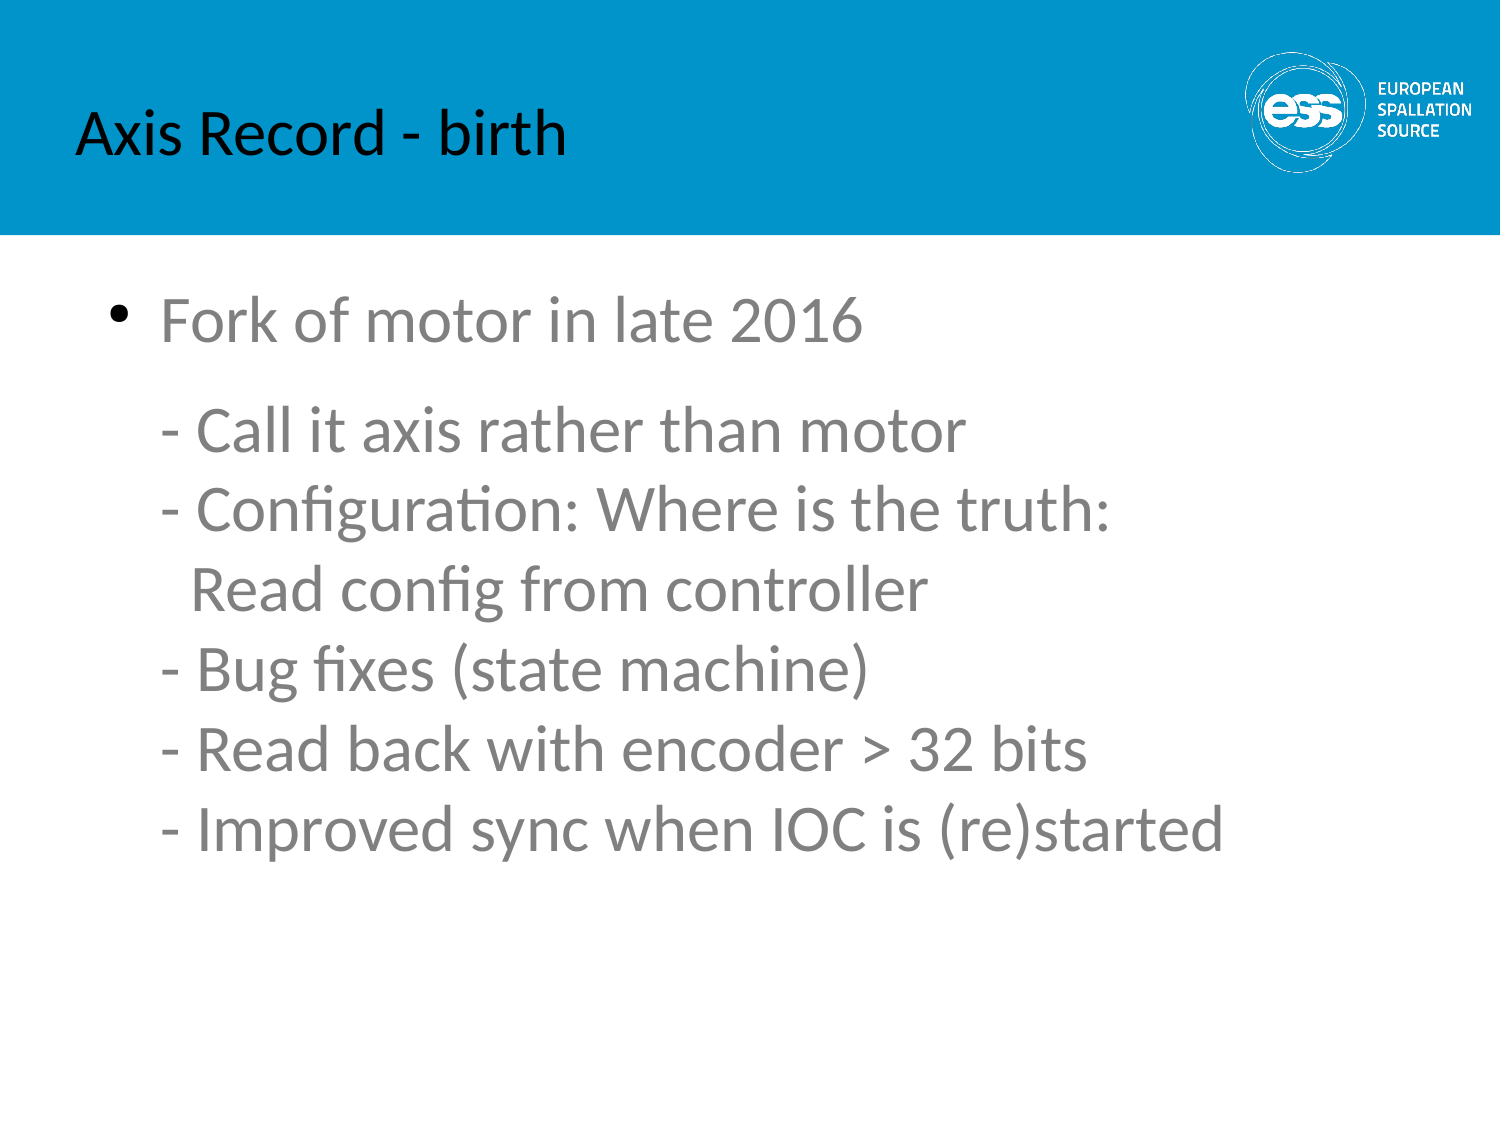

# Axis Record - birth
Fork of motor in late 2016
- Call it axis rather than motor
- Configuration: Where is the truth:
 Read config from controller
- Bug fixes (state machine)
- Read back with encoder > 32 bits
- Improved sync when IOC is (re)started